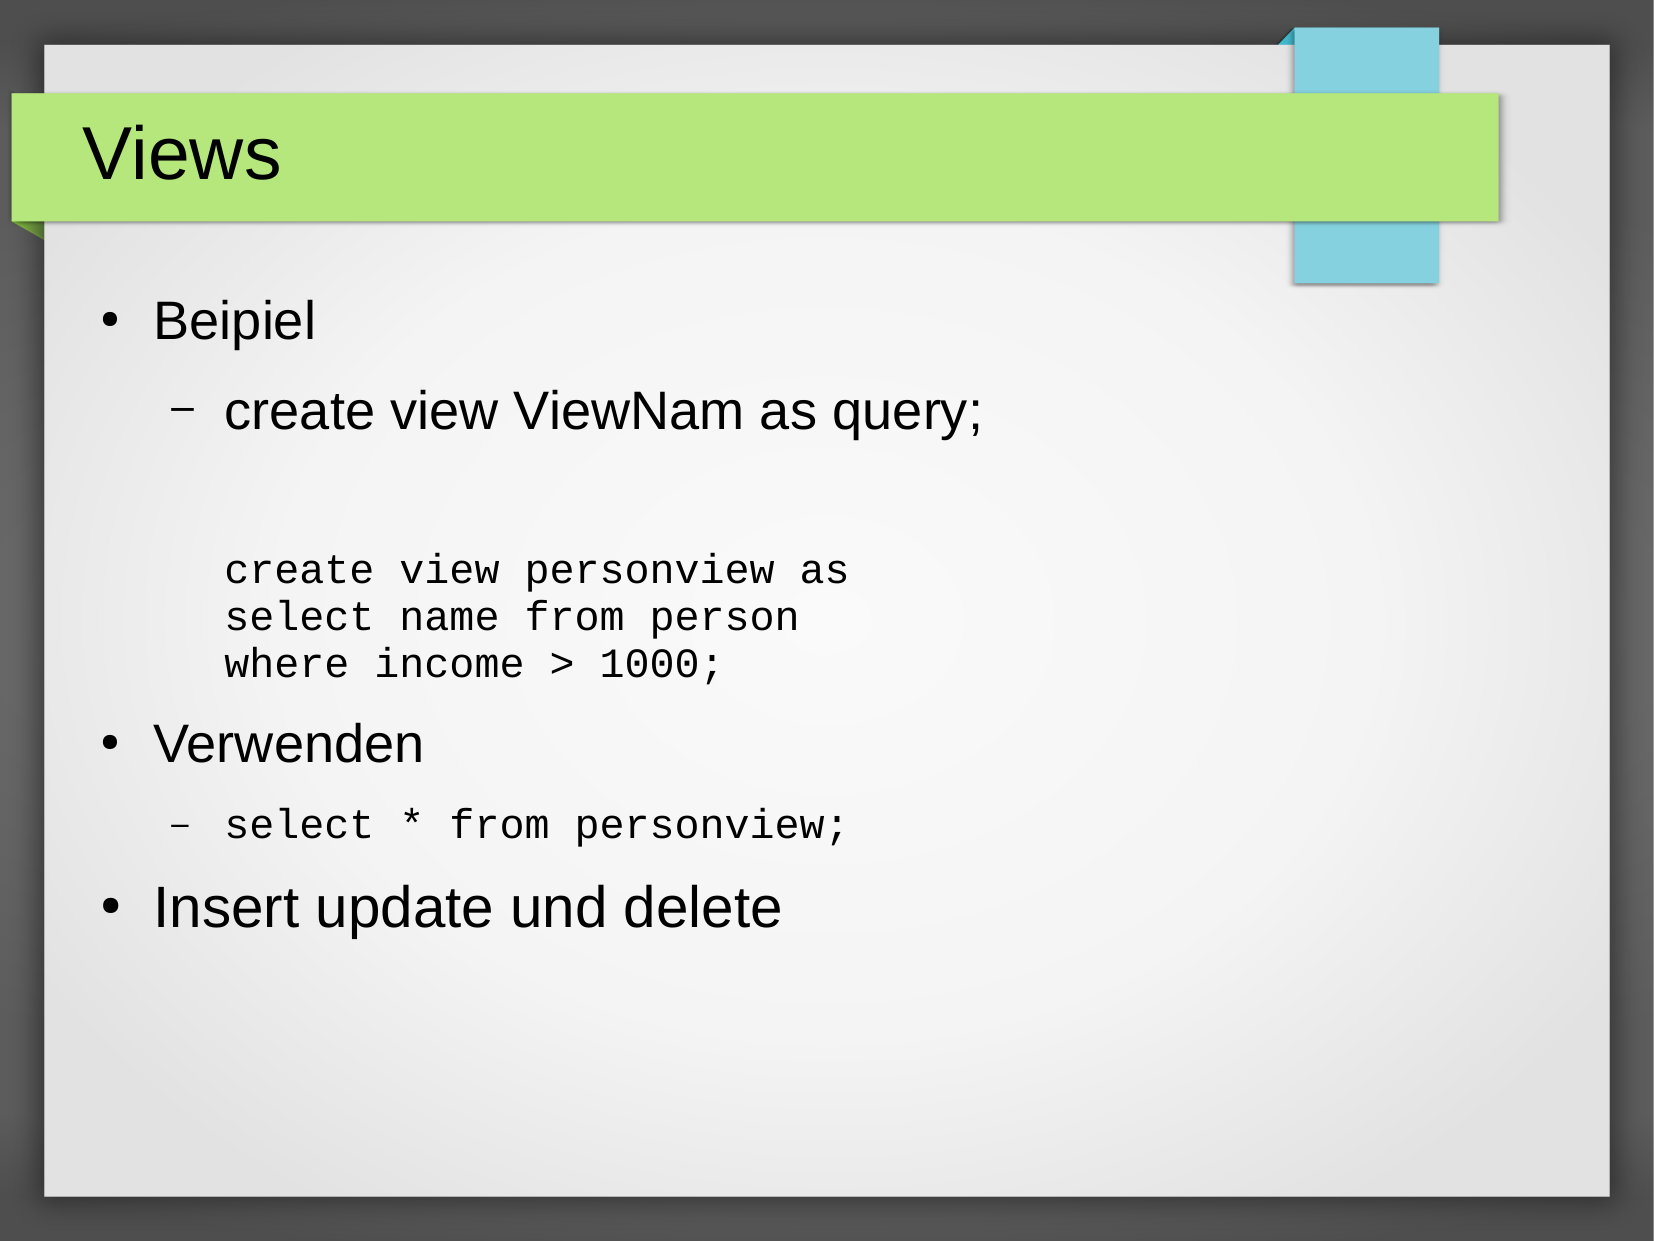

# Views
Beipiel
create view ViewNam as query;
create view personview as
select name from person
where income > 1000;
Verwenden
select * from personview;
Insert update und delete